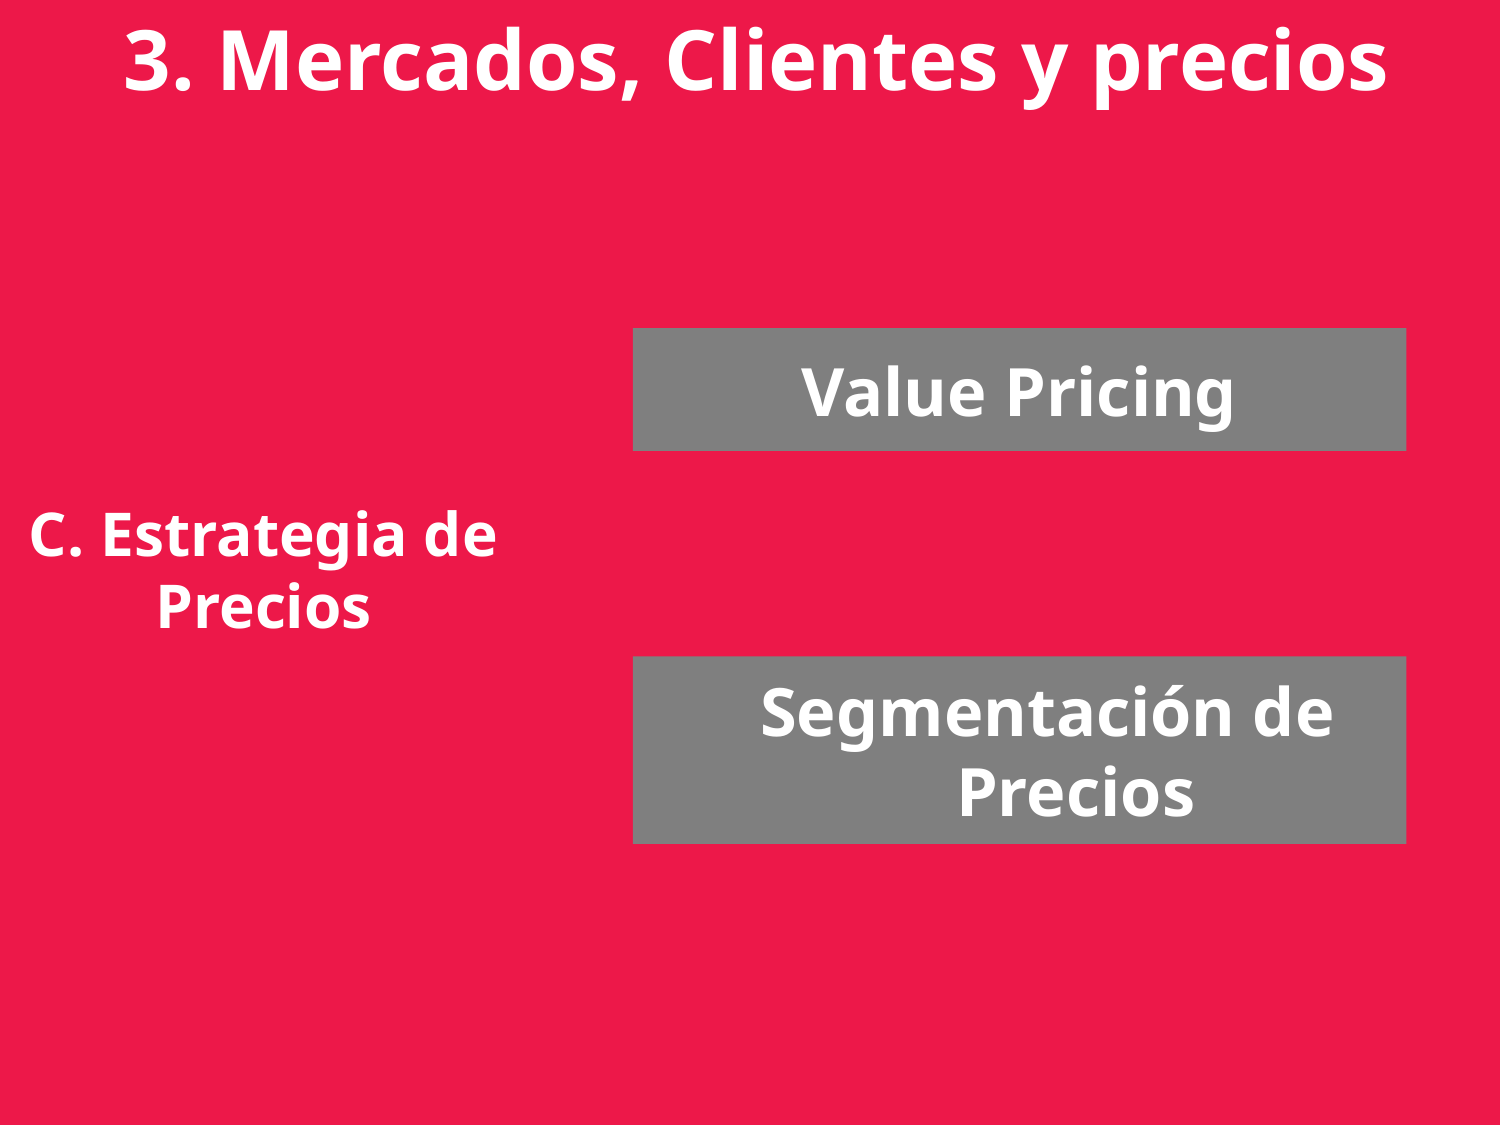

# 3. Mercados, Clientes y precios
Value Pricing
C. Estrategia de Precios
Segmentación de Precios